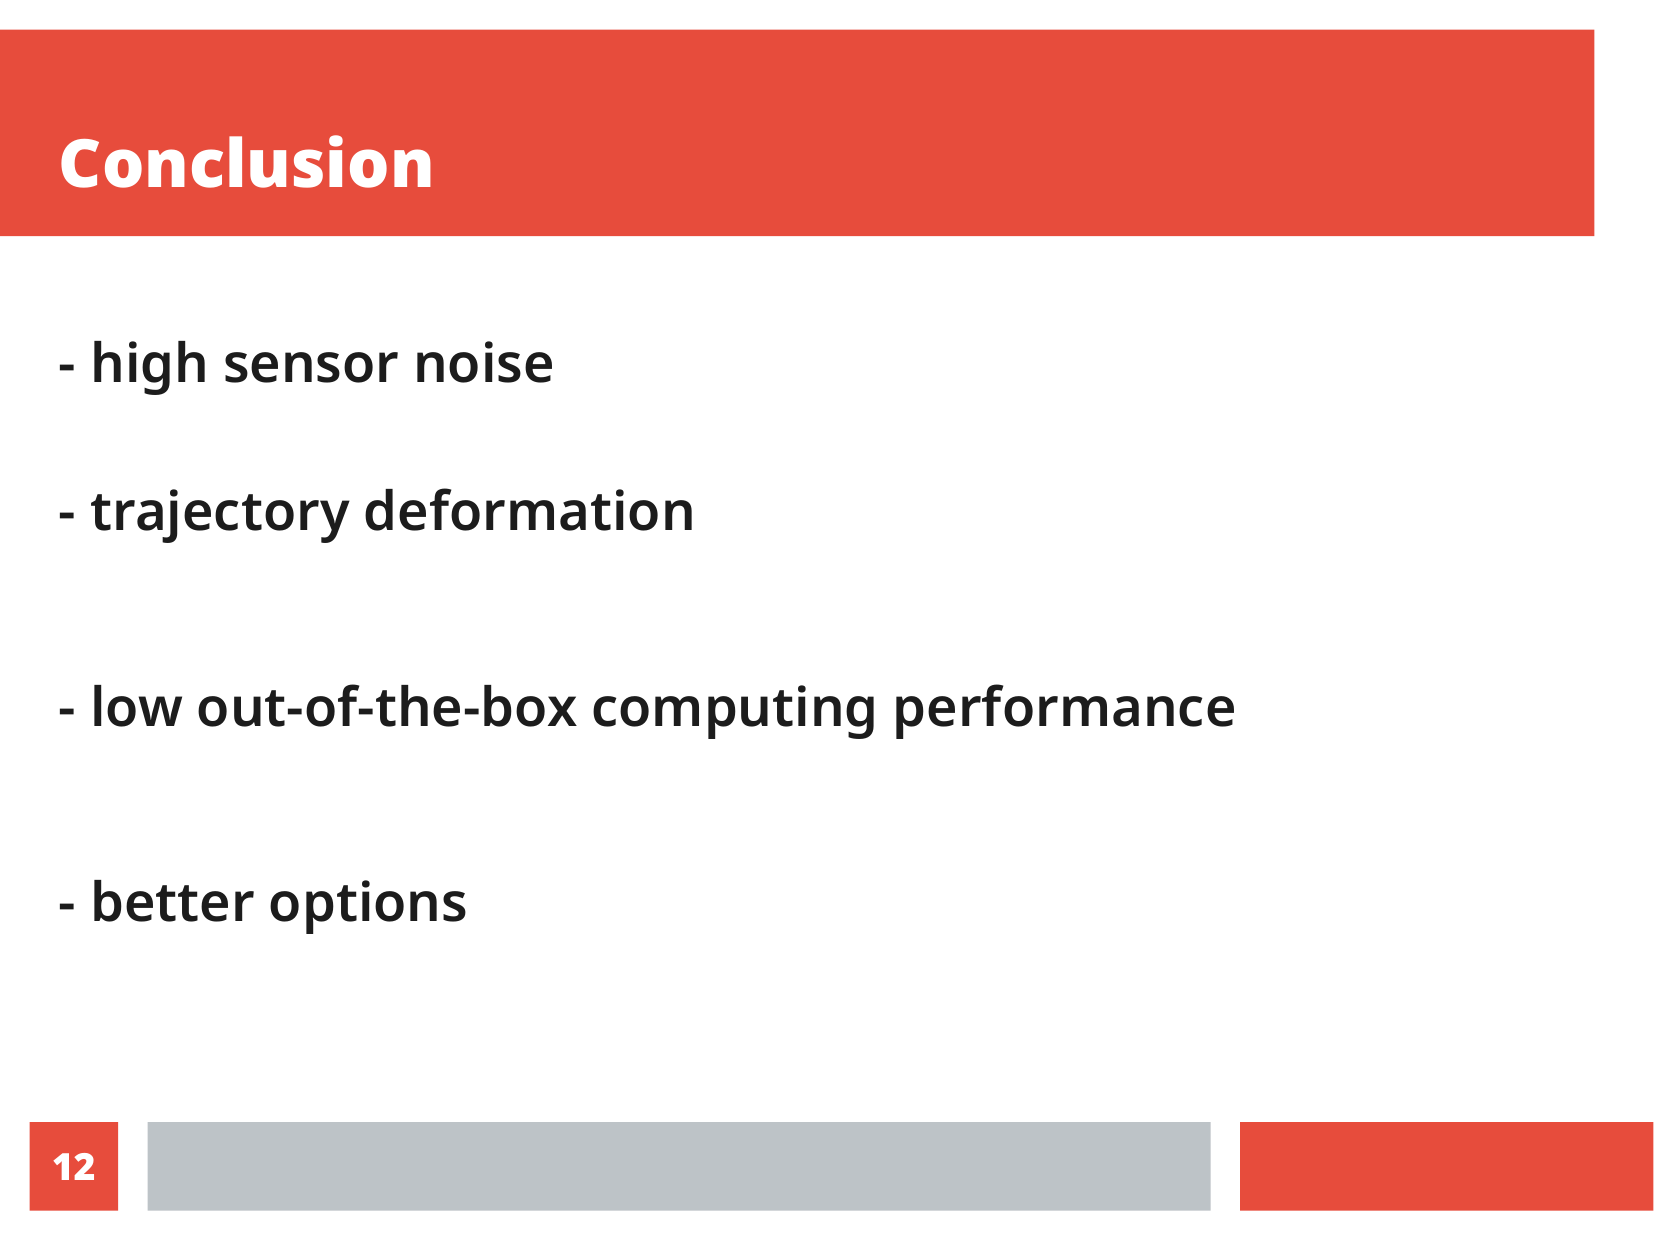

# Conclusion
- high sensor noise
- trajectory deformation
- low out-of-the-box computing performance
- better options
12